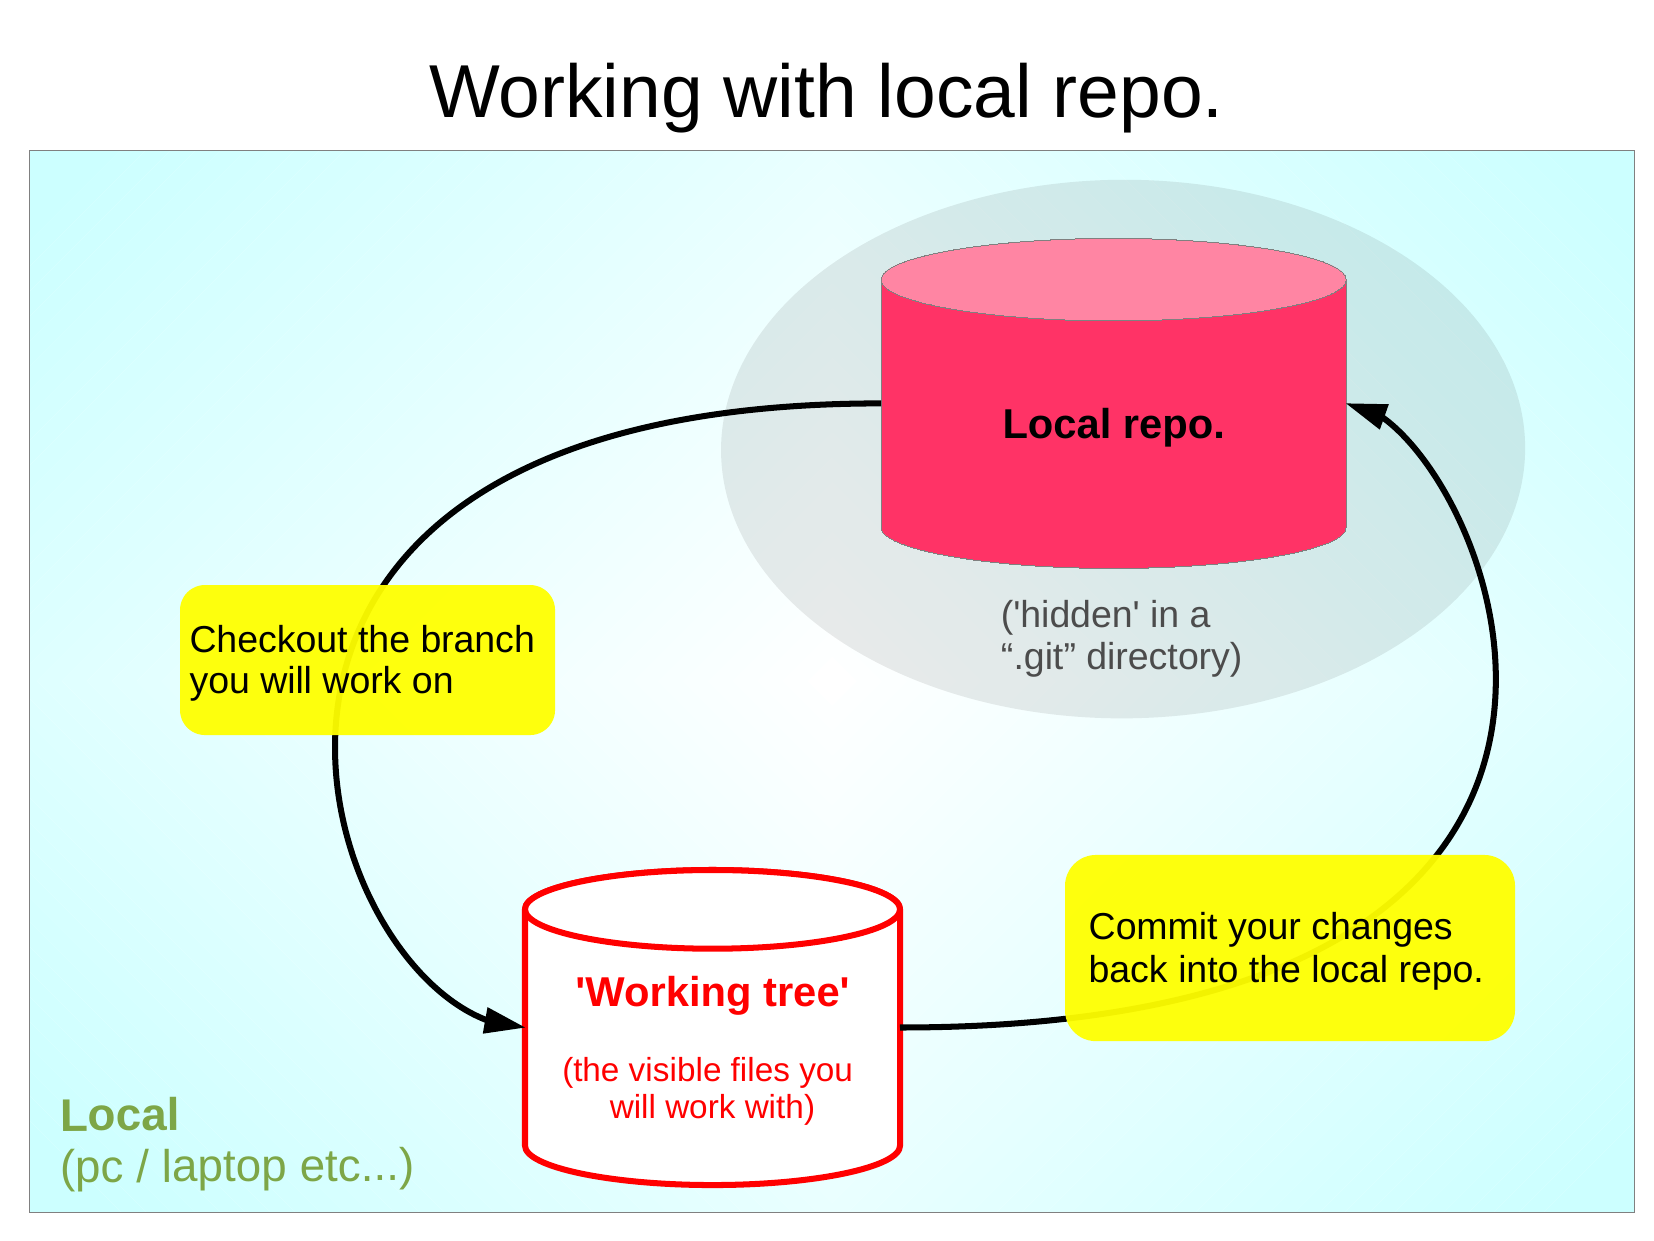

# Working with local repo.
Local repo.
Checkout the branch
you will work on
('hidden' in a
“.git” directory)
Commit your changes
back into the local repo.
'Working tree'
(the visible files you
will work with)
Local
(pc / laptop etc...)